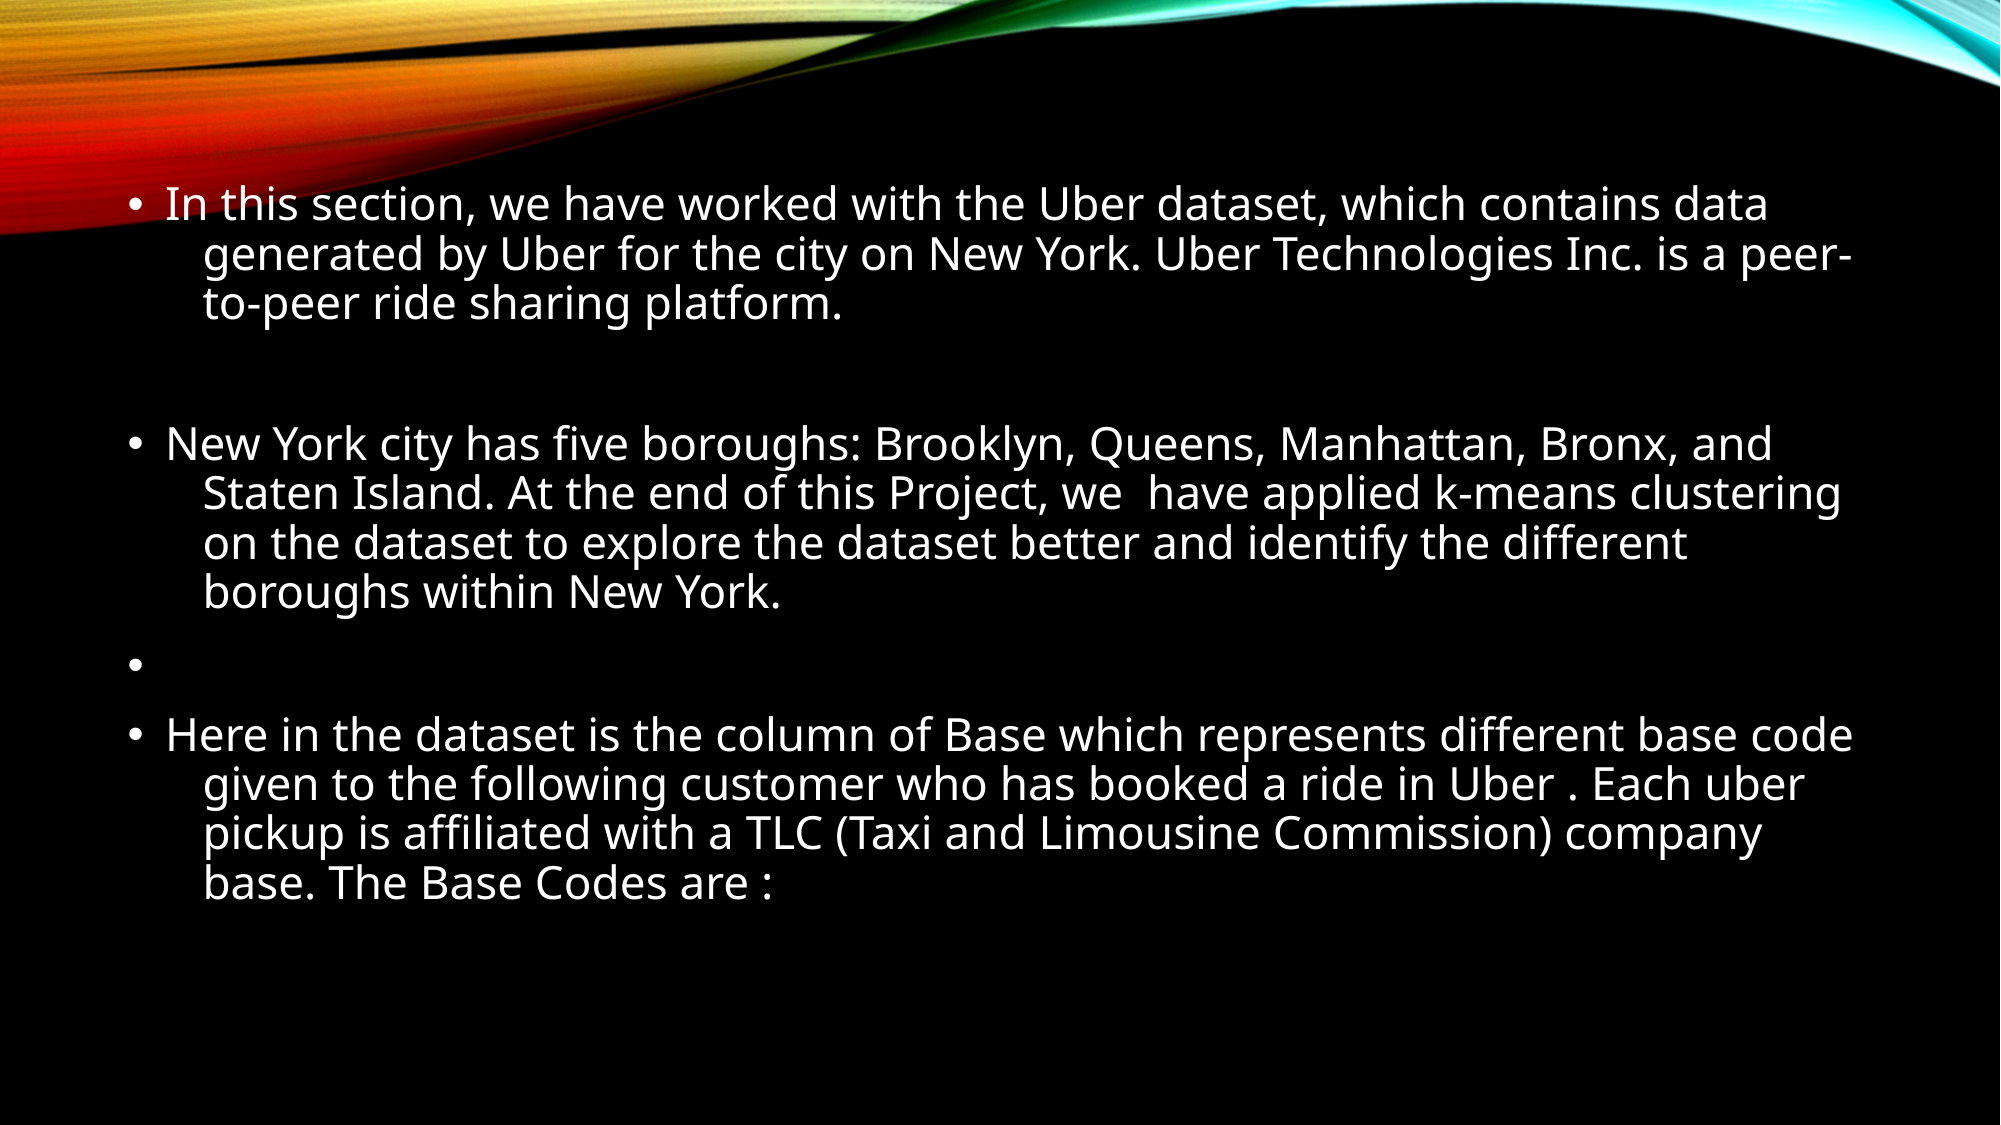

#
In this section, we have worked with the Uber dataset, which contains data generated by Uber for the city on New York. Uber Technologies Inc. is a peer-to-peer ride sharing platform.
New York city has five boroughs: Brooklyn, Queens, Manhattan, Bronx, and Staten Island. At the end of this Project, we have applied k-means clustering on the dataset to explore the dataset better and identify the different boroughs within New York.
Here in the dataset is the column of Base which represents different base code given to the following customer who has booked a ride in Uber . Each uber pickup is affiliated with a TLC (Taxi and Limousine Commission) company base. The Base Codes are :